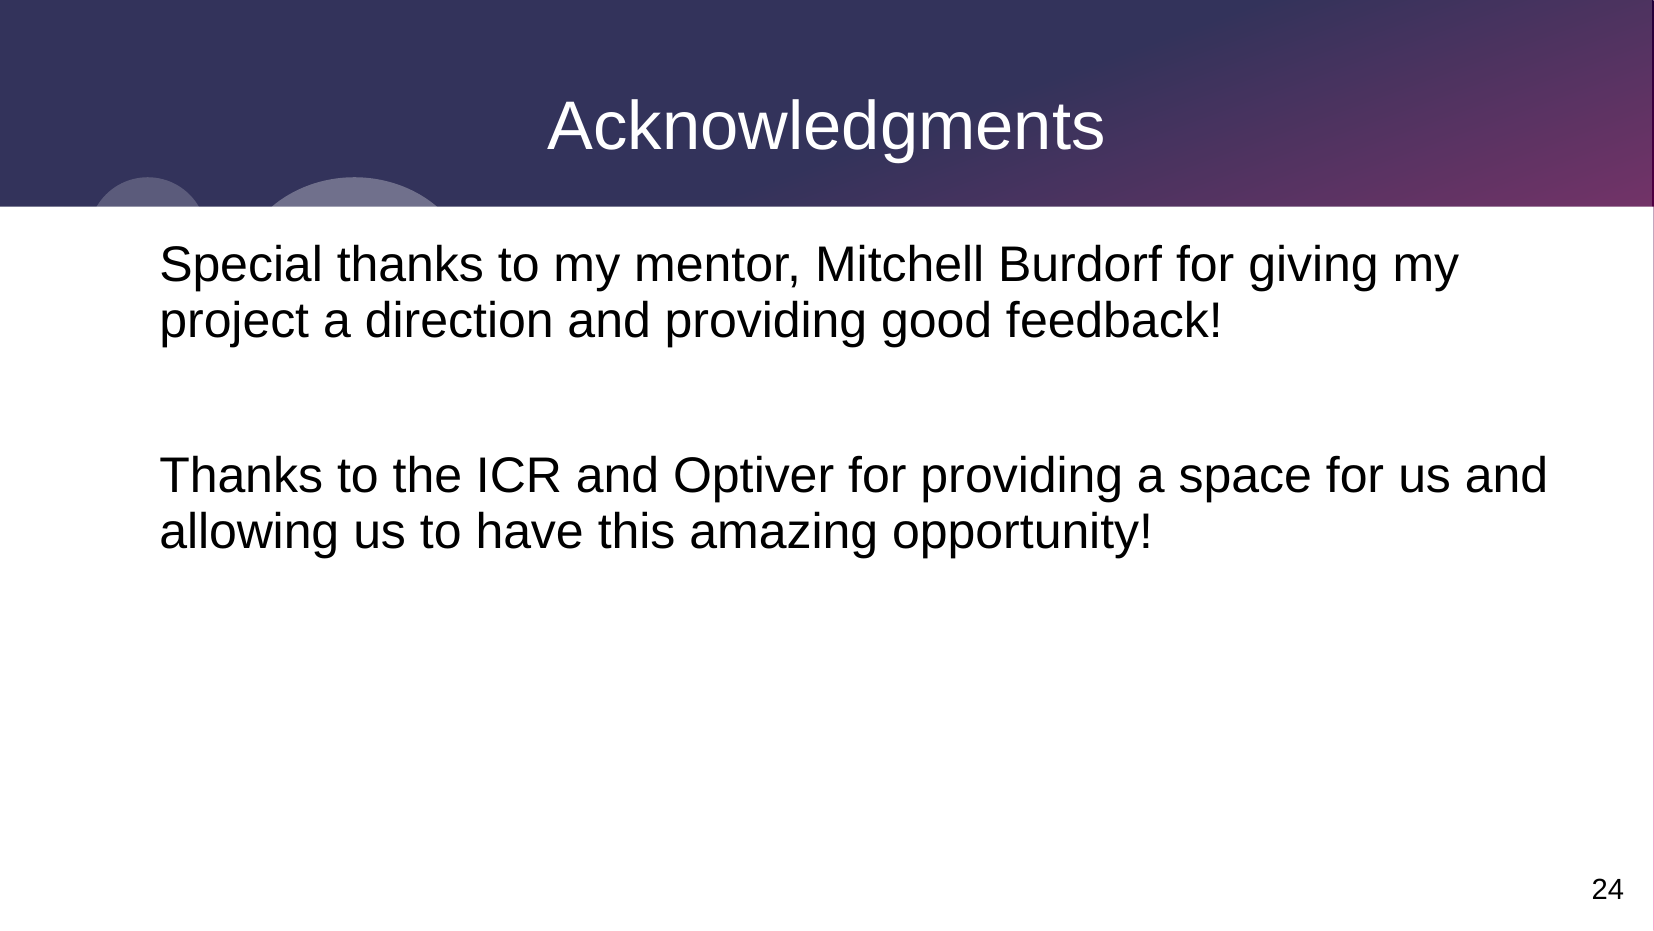

# Acknowledgments
Special thanks to my mentor, Mitchell Burdorf for giving my project a direction and providing good feedback!
Thanks to the ICR and Optiver for providing a space for us and allowing us to have this amazing opportunity!